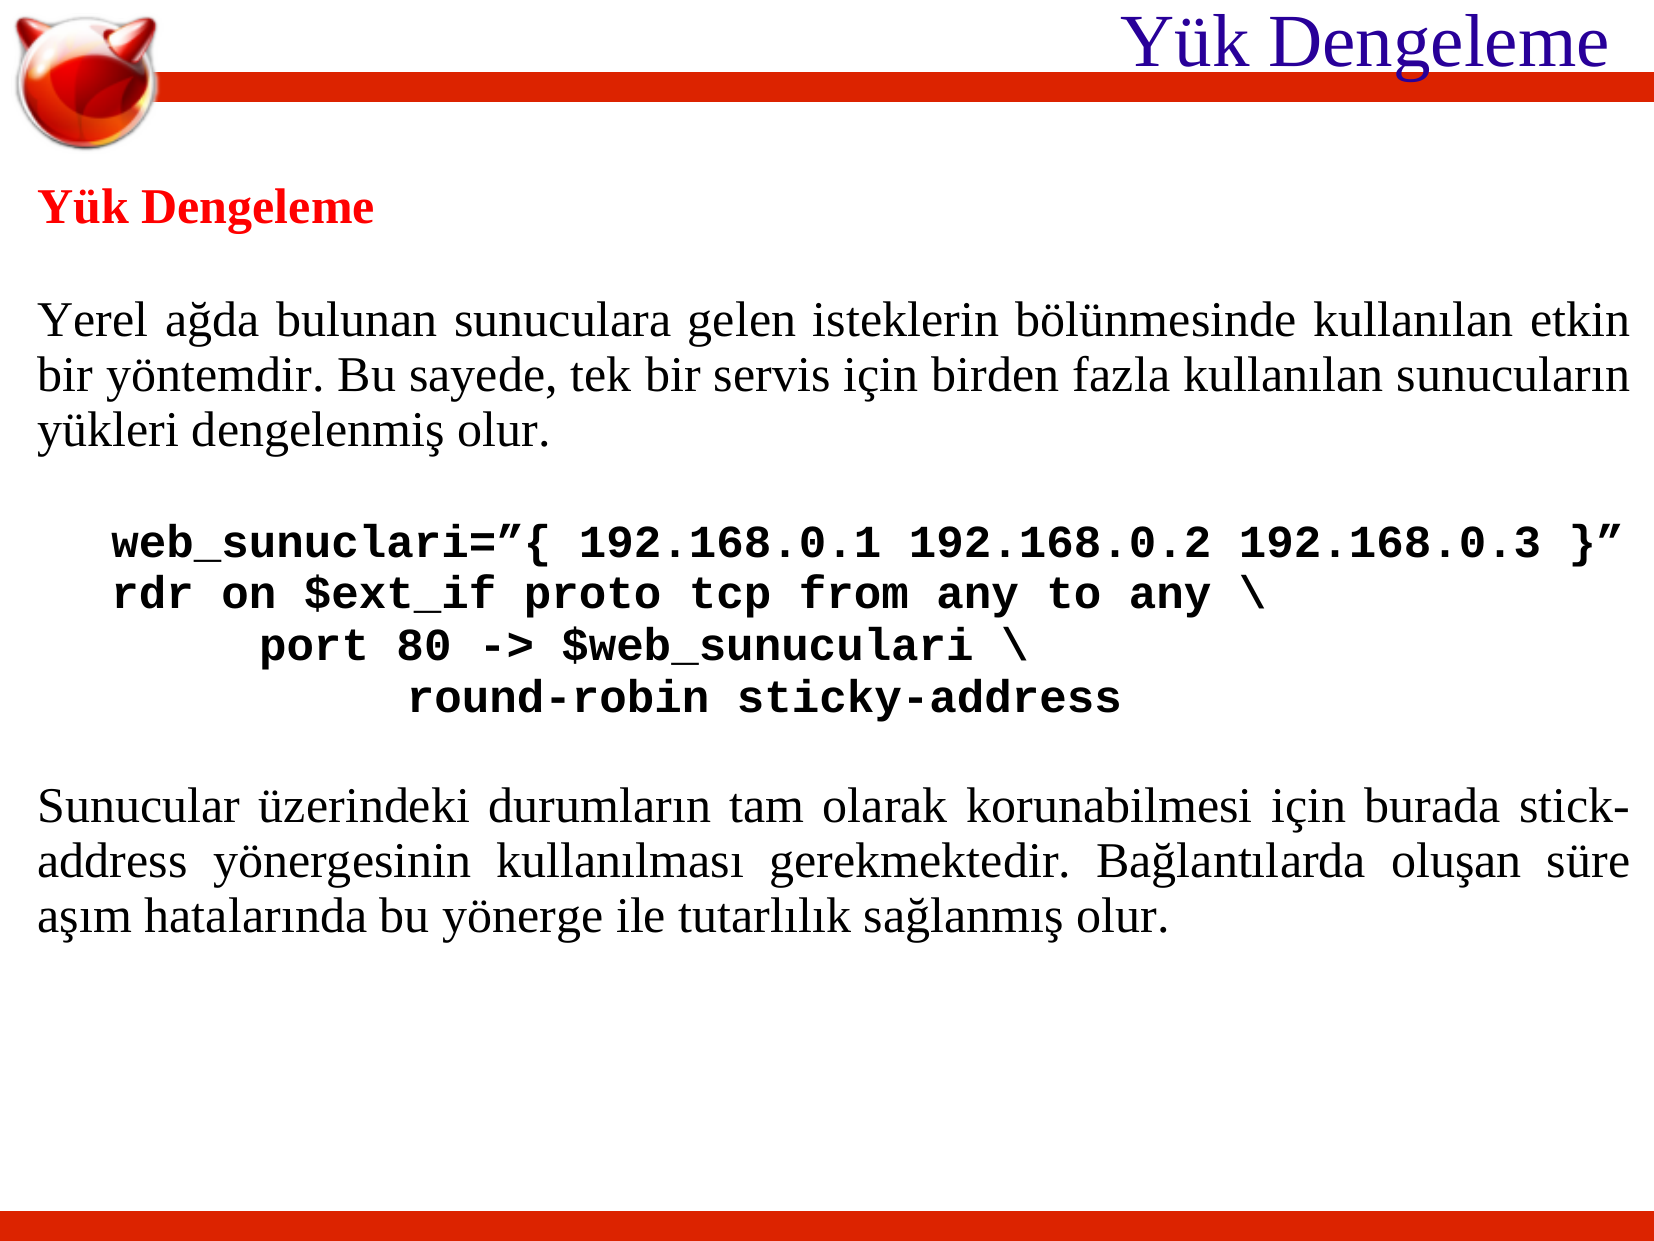

Yük Dengeleme
Yük Dengeleme
Yerel ağda bulunan sunuculara gelen isteklerin bölünmesinde kullanılan etkin bir yöntemdir. Bu sayede, tek bir servis için birden fazla kullanılan sunucuların yükleri dengelenmiş olur.
	web_sunuclari=”{ 192.168.0.1 192.168.0.2 192.168.0.3 }”
	rdr on $ext_if proto tcp from any to any \
			port 80 -> $web_sunuculari \
					round-robin sticky-address
Sunucular üzerindeki durumların tam olarak korunabilmesi için burada stick-address yönergesinin kullanılması gerekmektedir. Bağlantılarda oluşan süre aşım hatalarında bu yönerge ile tutarlılık sağlanmış olur.